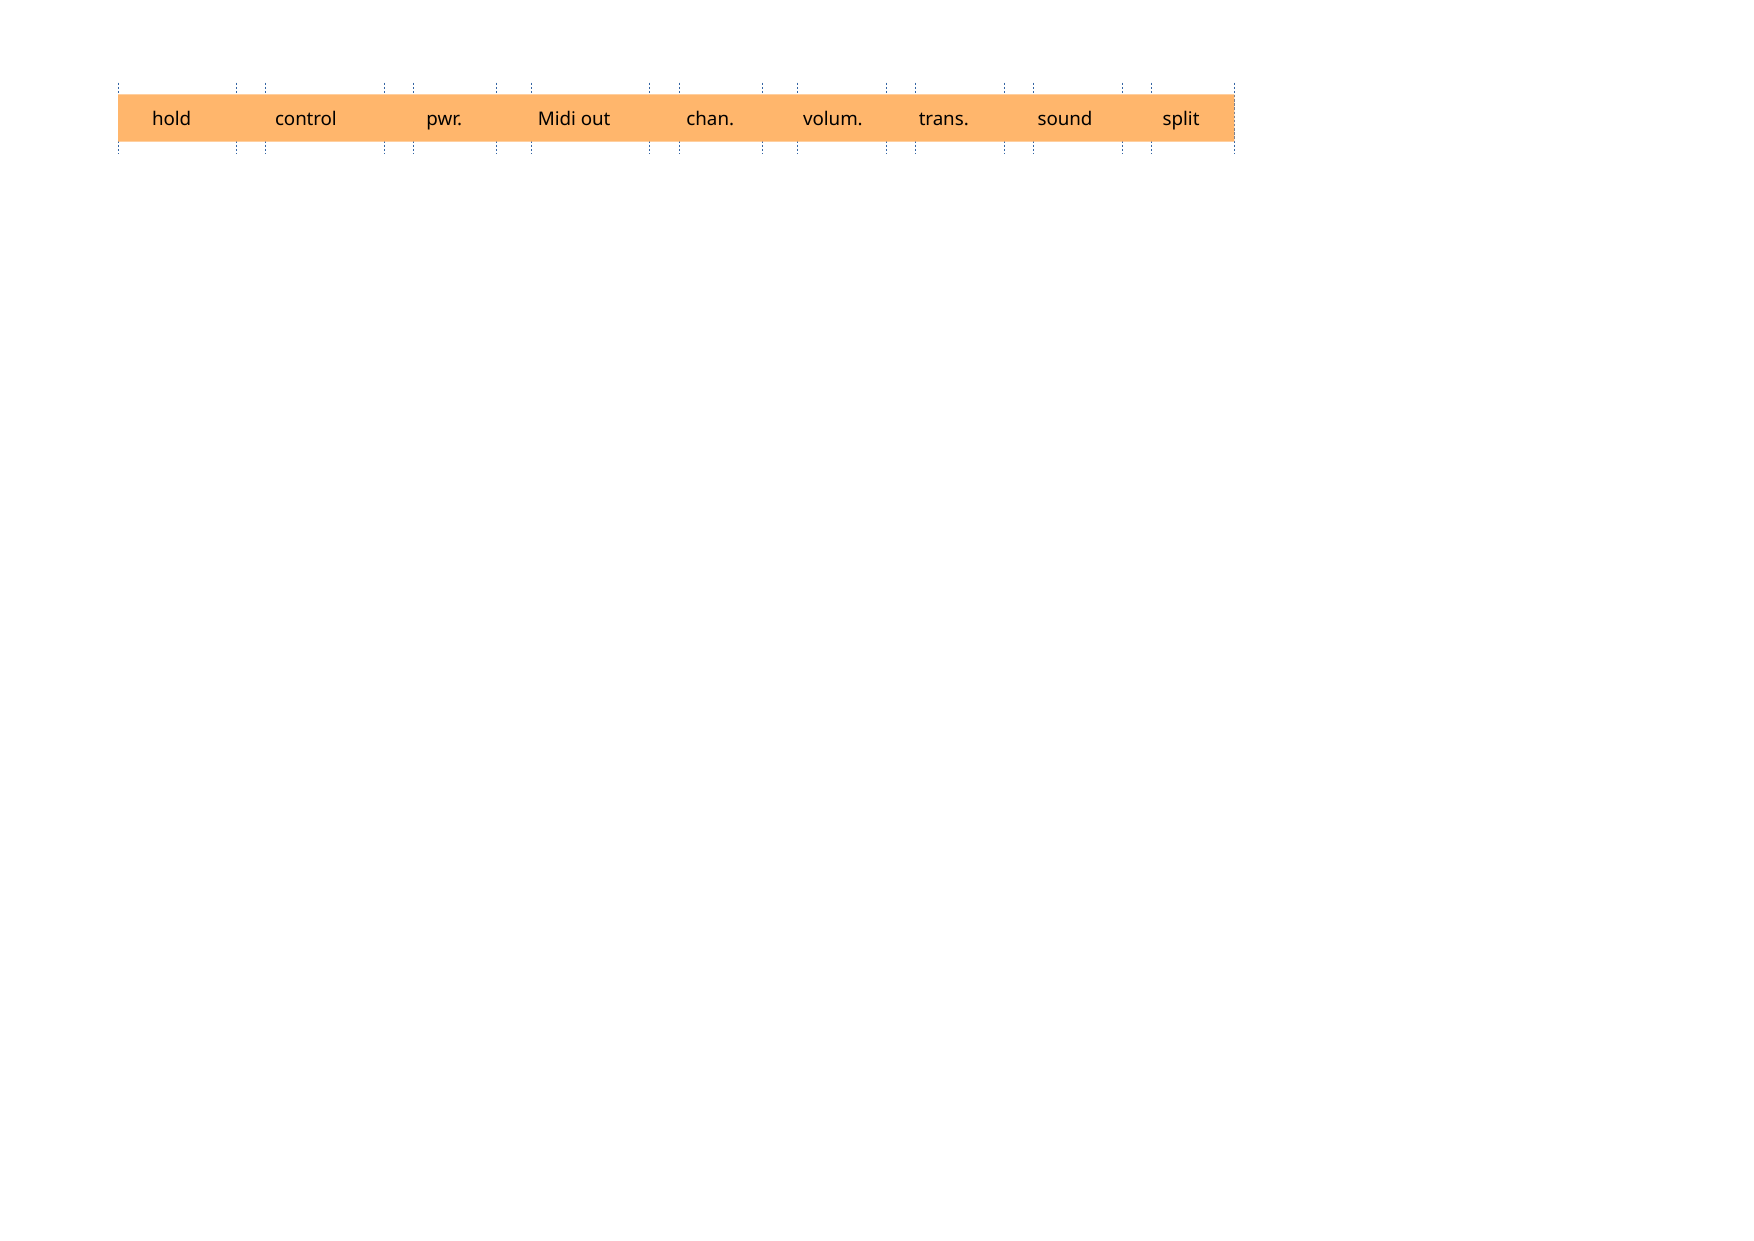

hold
control
pwr.
Midi out
chan.
volum.
trans.
sound
split